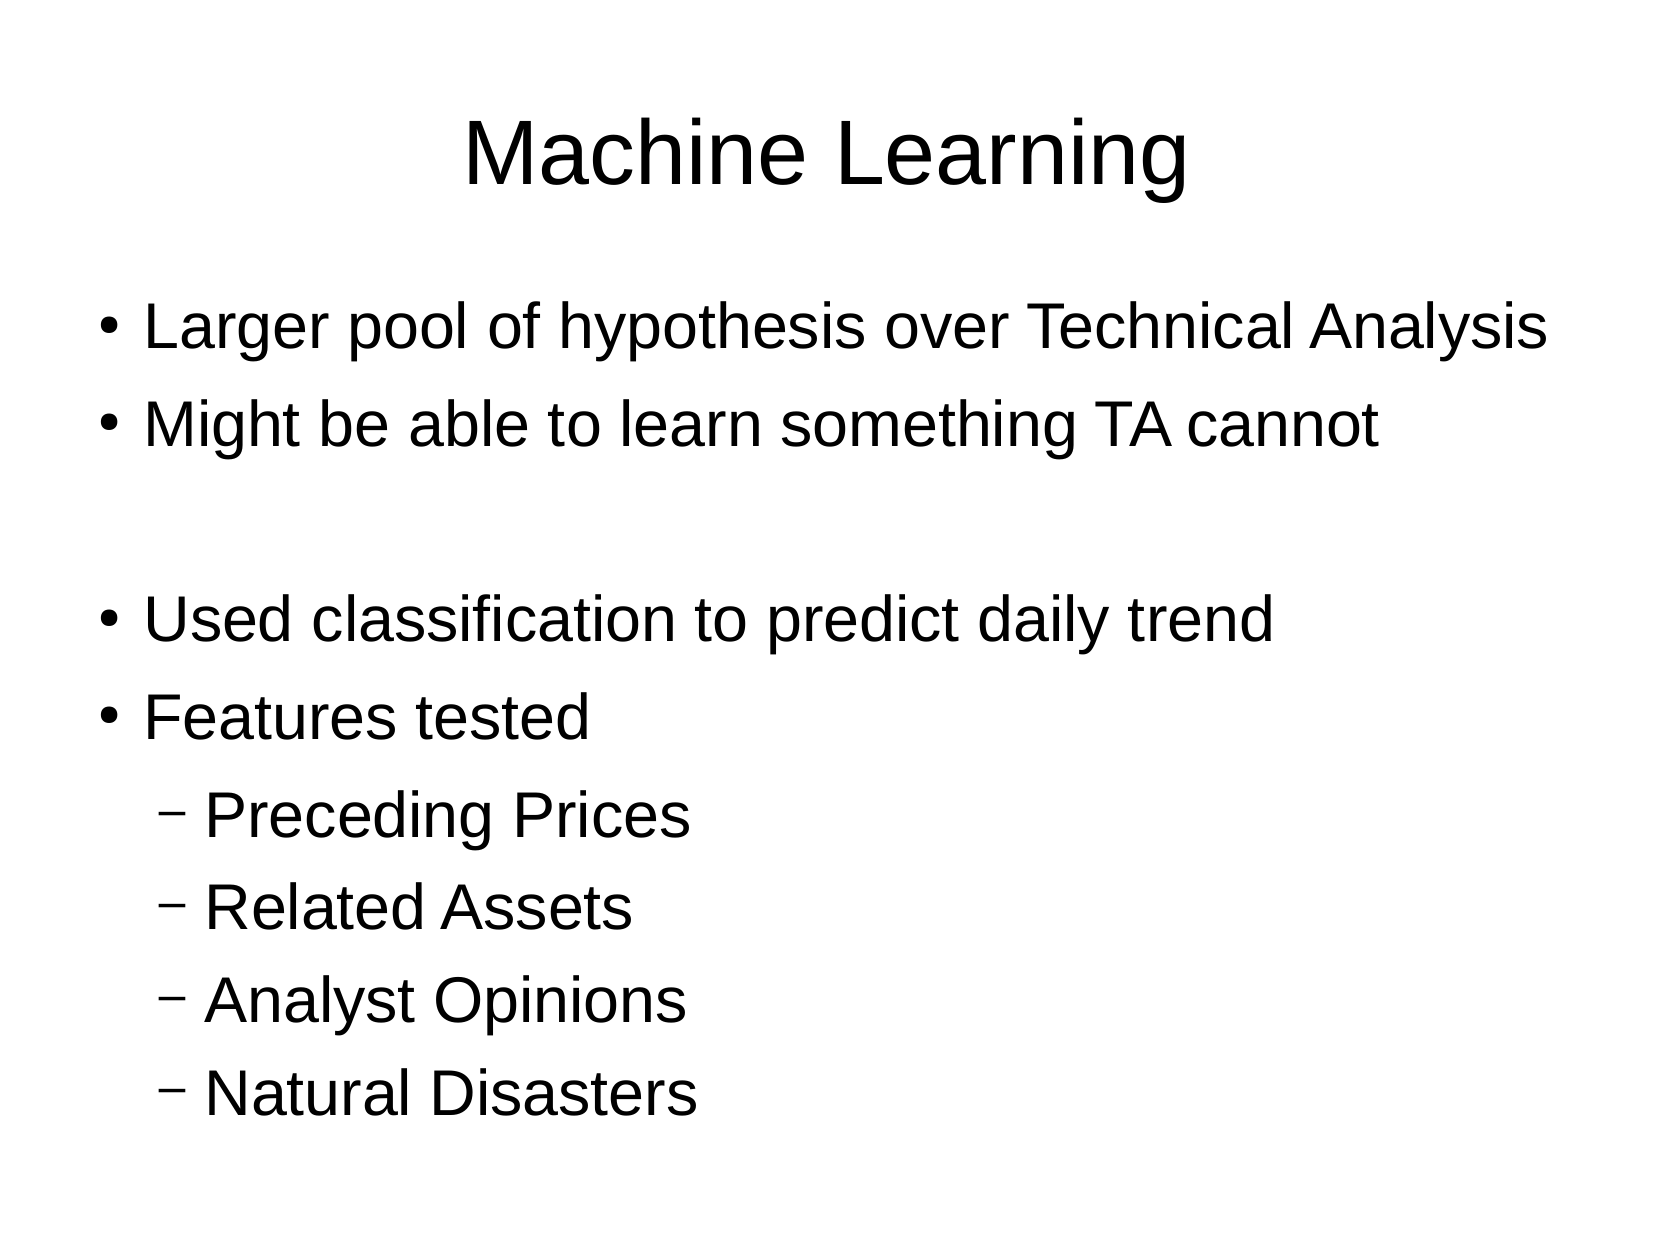

# Machine Learning
Larger pool of hypothesis over Technical Analysis
Might be able to learn something TA cannot
Used classification to predict daily trend
Features tested
Preceding Prices
Related Assets
Analyst Opinions
Natural Disasters